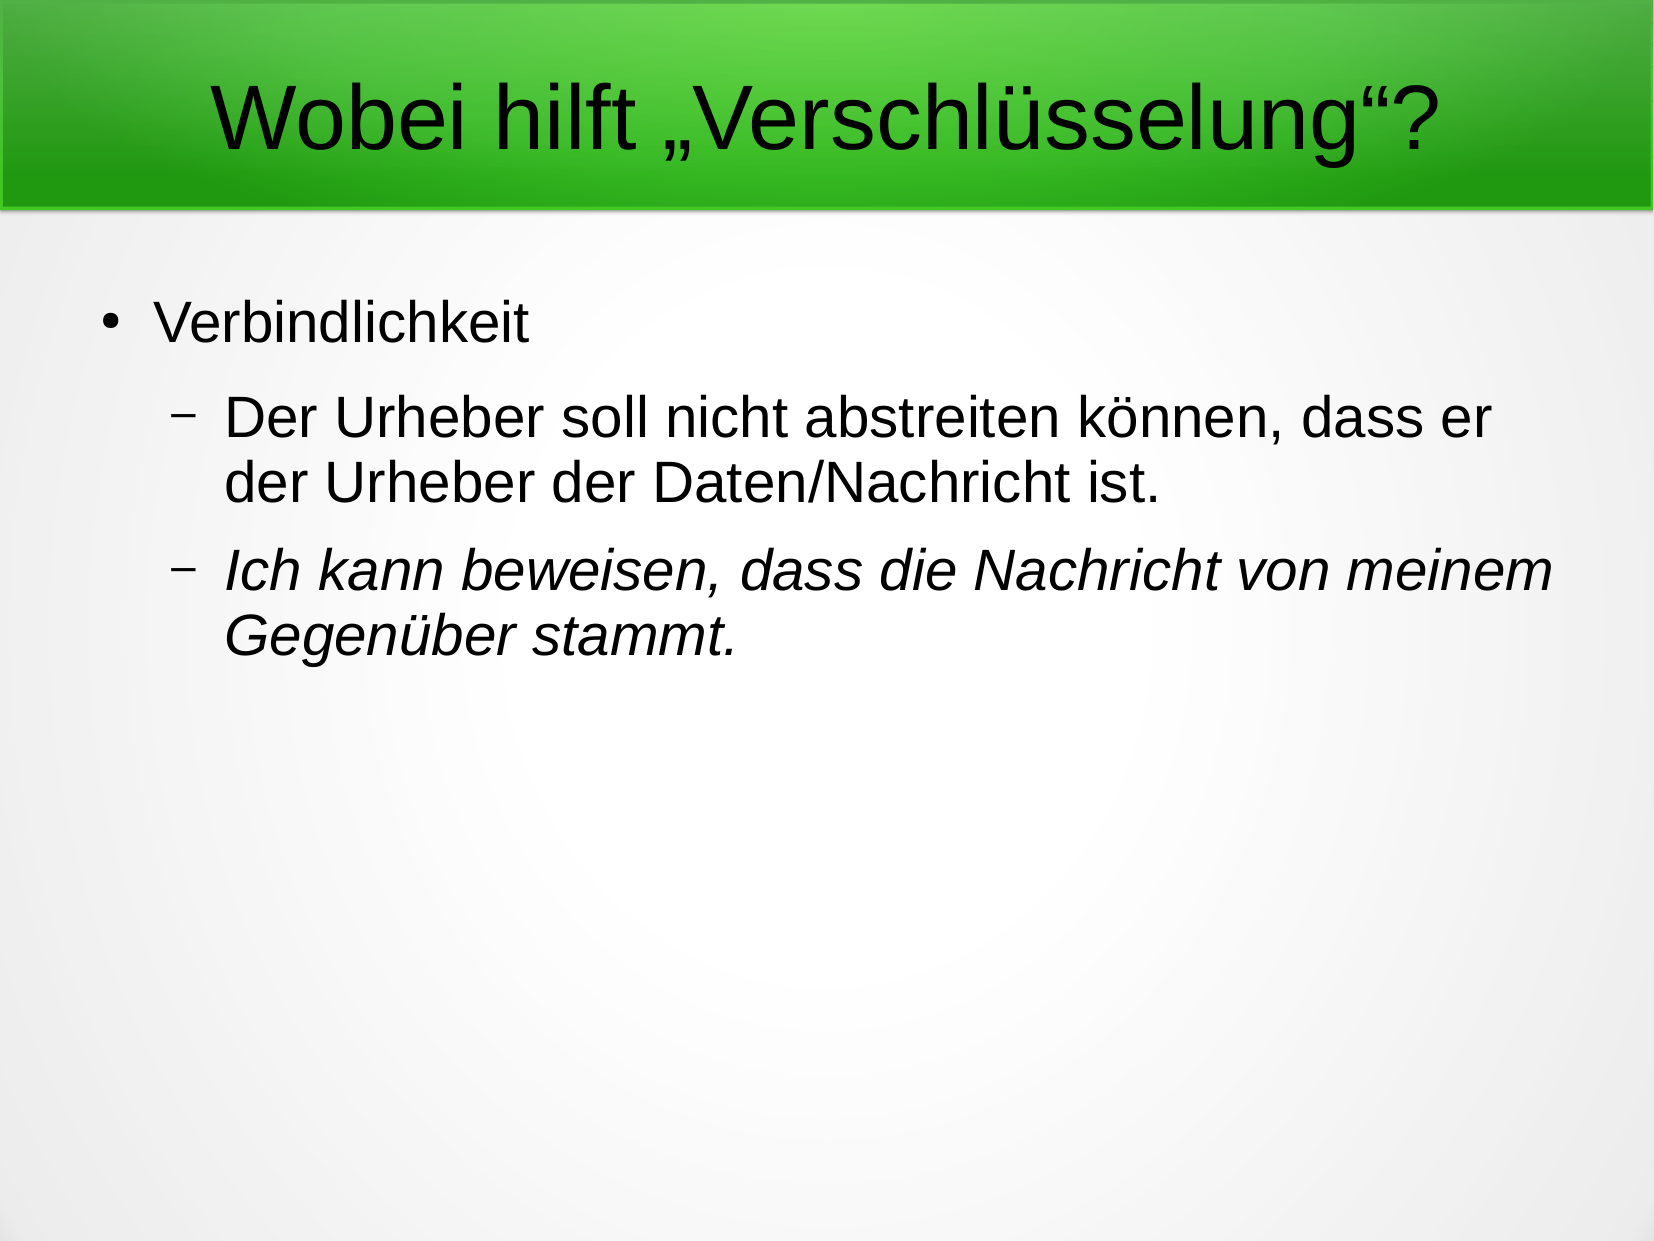

# Wobei hilft „Verschlüsselung“?
Verbindlichkeit
Der Urheber soll nicht abstreiten können, dass er der Urheber der Daten/Nachricht ist.
Ich kann beweisen, dass die Nachricht von meinem Gegenüber stammt.